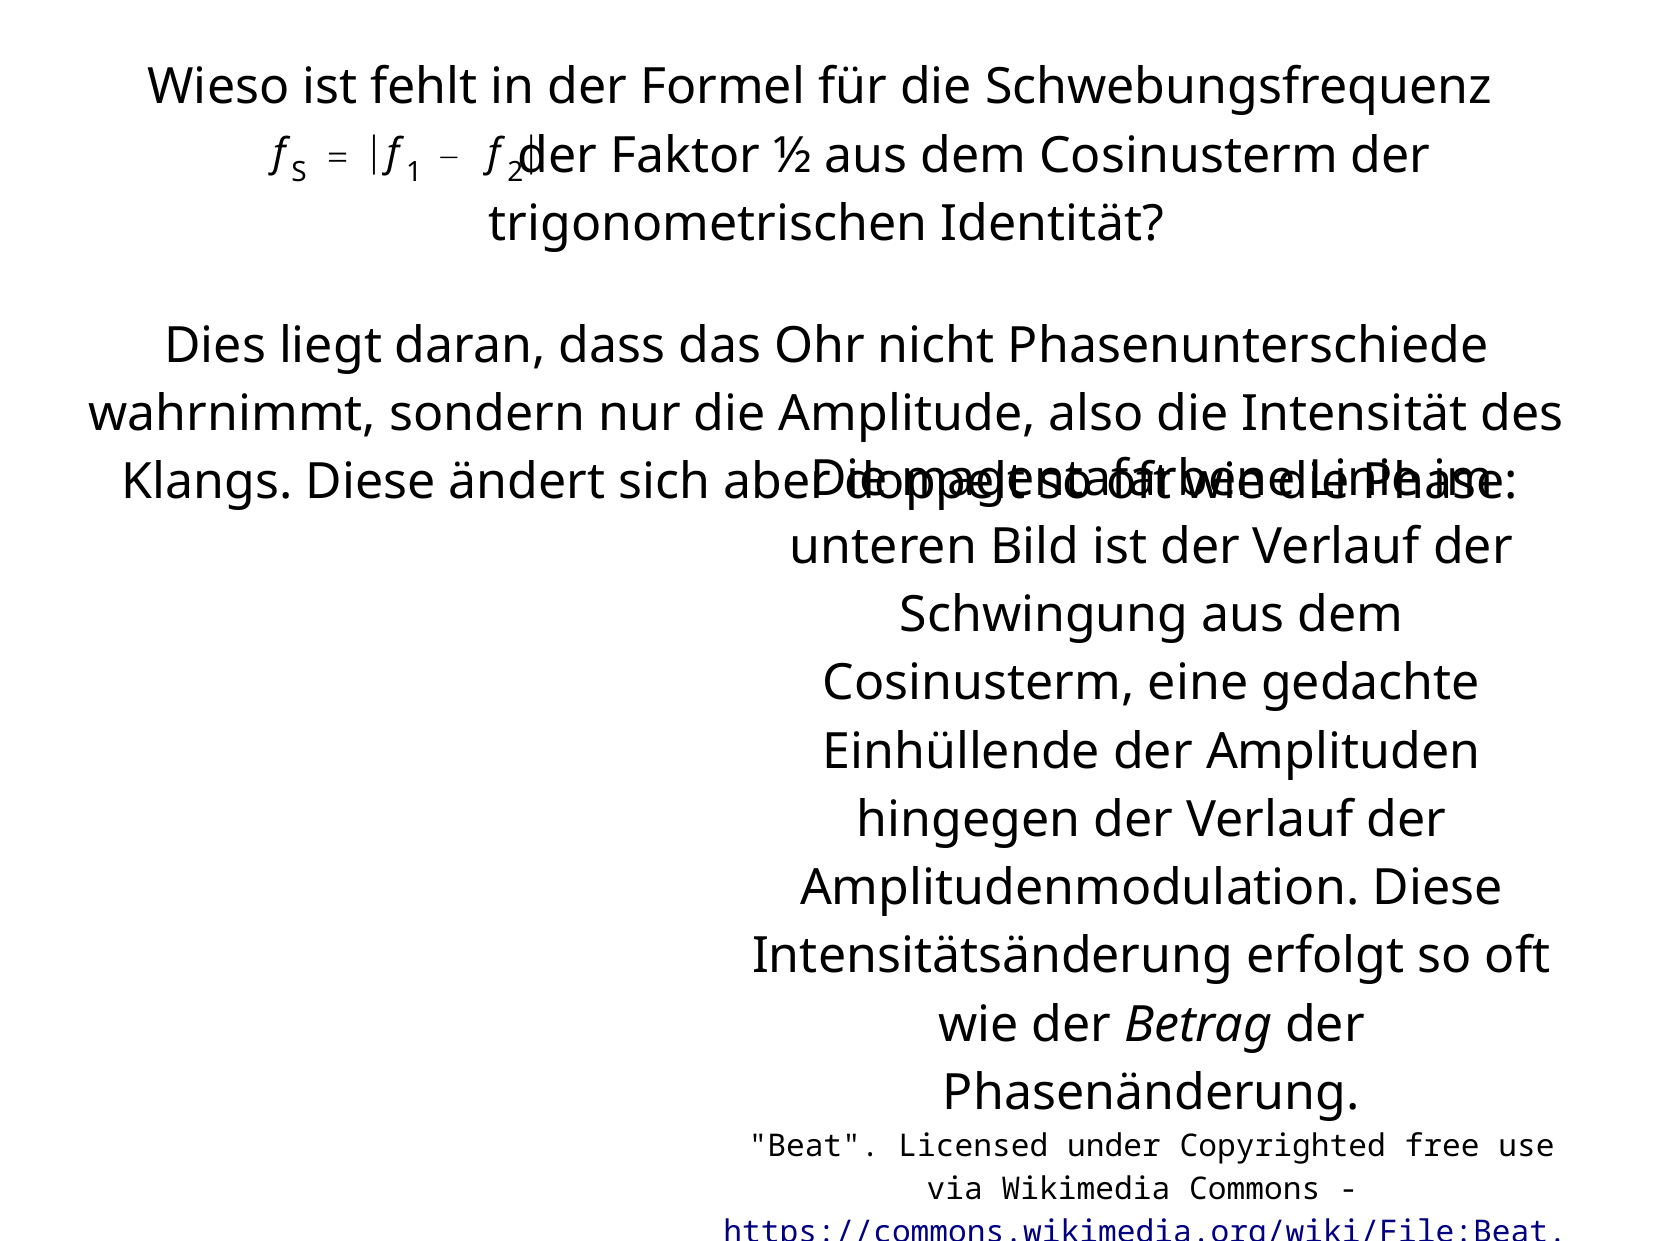

# Wieso ist fehlt in der Formel für die Schwebungsfrequenz der Faktor ½ aus dem Cosinusterm der trigonometrischen Identität?
Dies liegt daran, dass das Ohr nicht Phasenunterschiede wahrnimmt, sondern nur die Amplitude, also die Intensität des Klangs. Diese ändert sich aber doppelt so oft wie die Phase:
Die magentafarbene Linie im unteren Bild ist der Verlauf der Schwingung aus dem Cosinusterm, eine gedachte Einhüllende der Amplituden hingegen der Verlauf der Amplitudenmodulation. Diese Intensitätsänderung erfolgt so oft wie der Betrag der Phasenänderung.
"Beat". Licensed under Copyrighted free use via Wikimedia Commons - https://commons.wikimedia.org/wiki/File:Beat.png